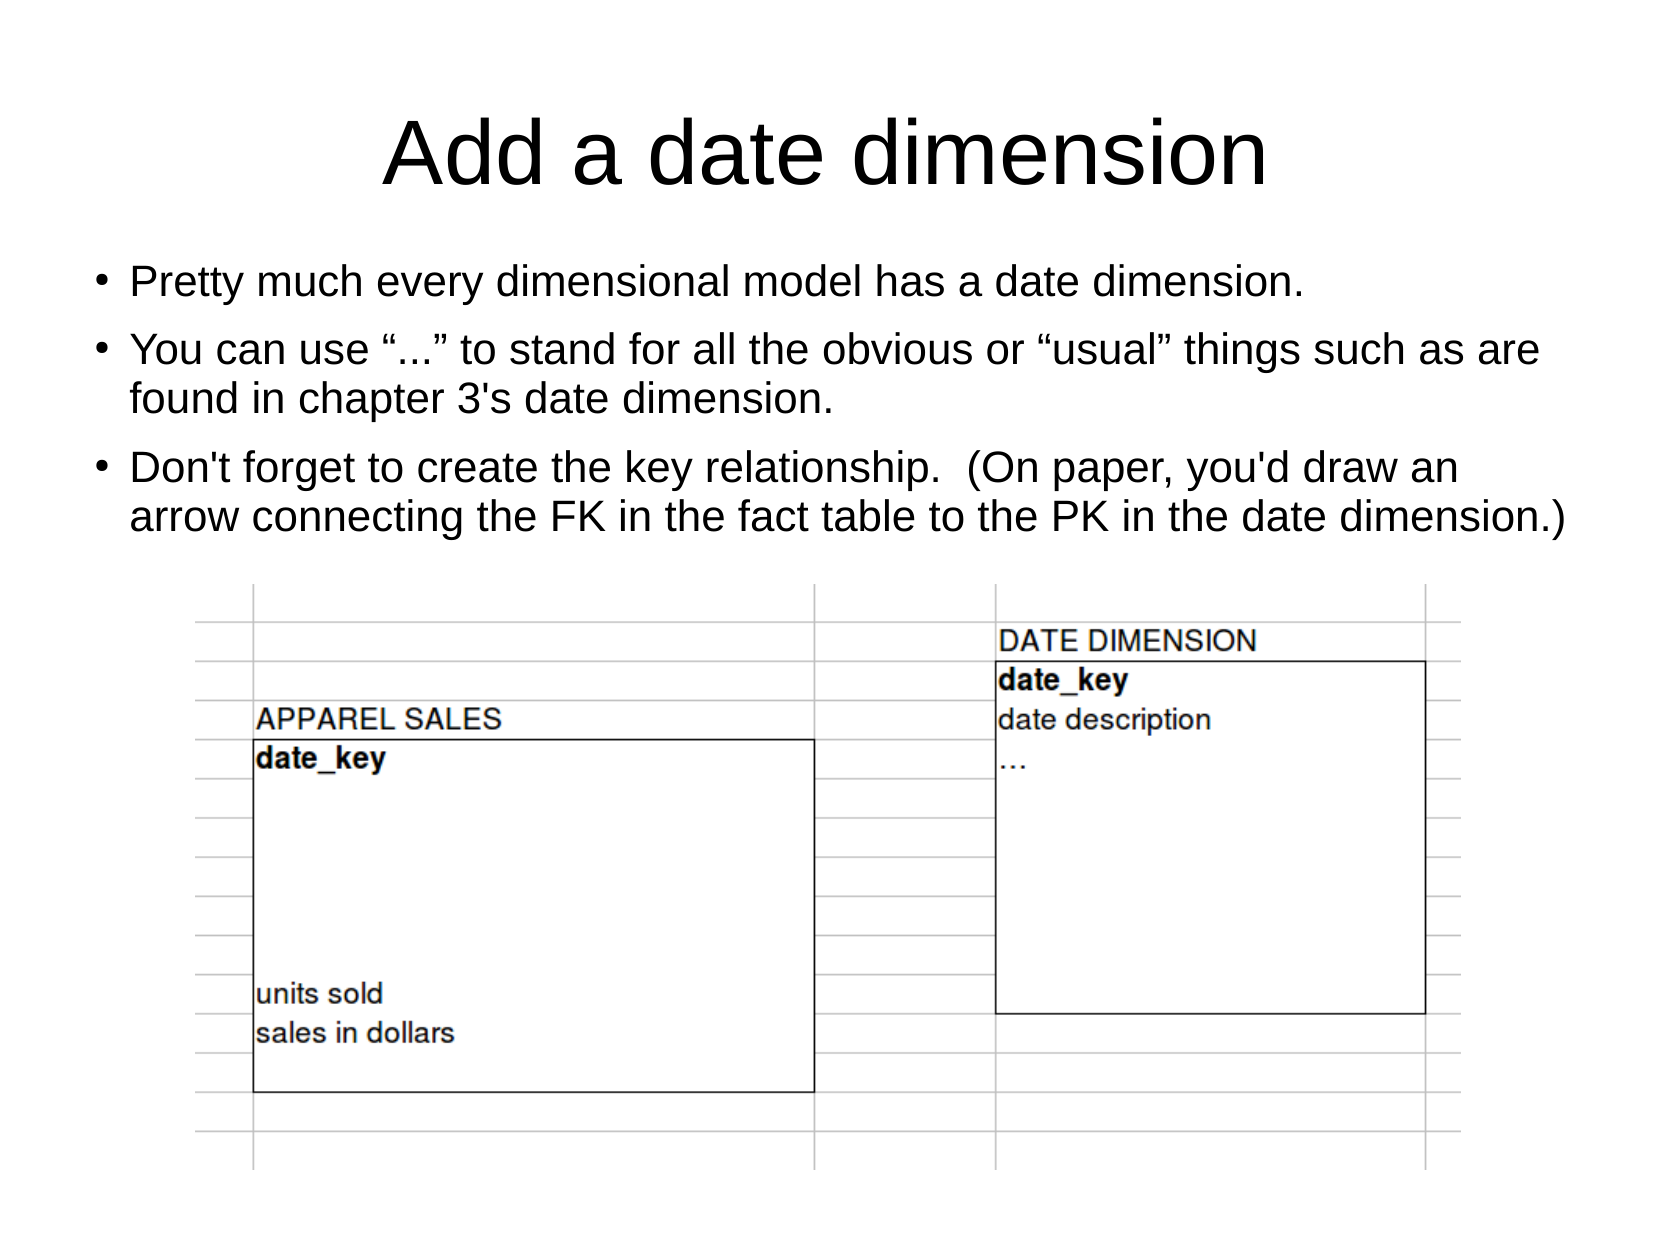

# Add a date dimension
Pretty much every dimensional model has a date dimension.
You can use “...” to stand for all the obvious or “usual” things such as are found in chapter 3's date dimension.
Don't forget to create the key relationship. (On paper, you'd draw an arrow connecting the FK in the fact table to the PK in the date dimension.)